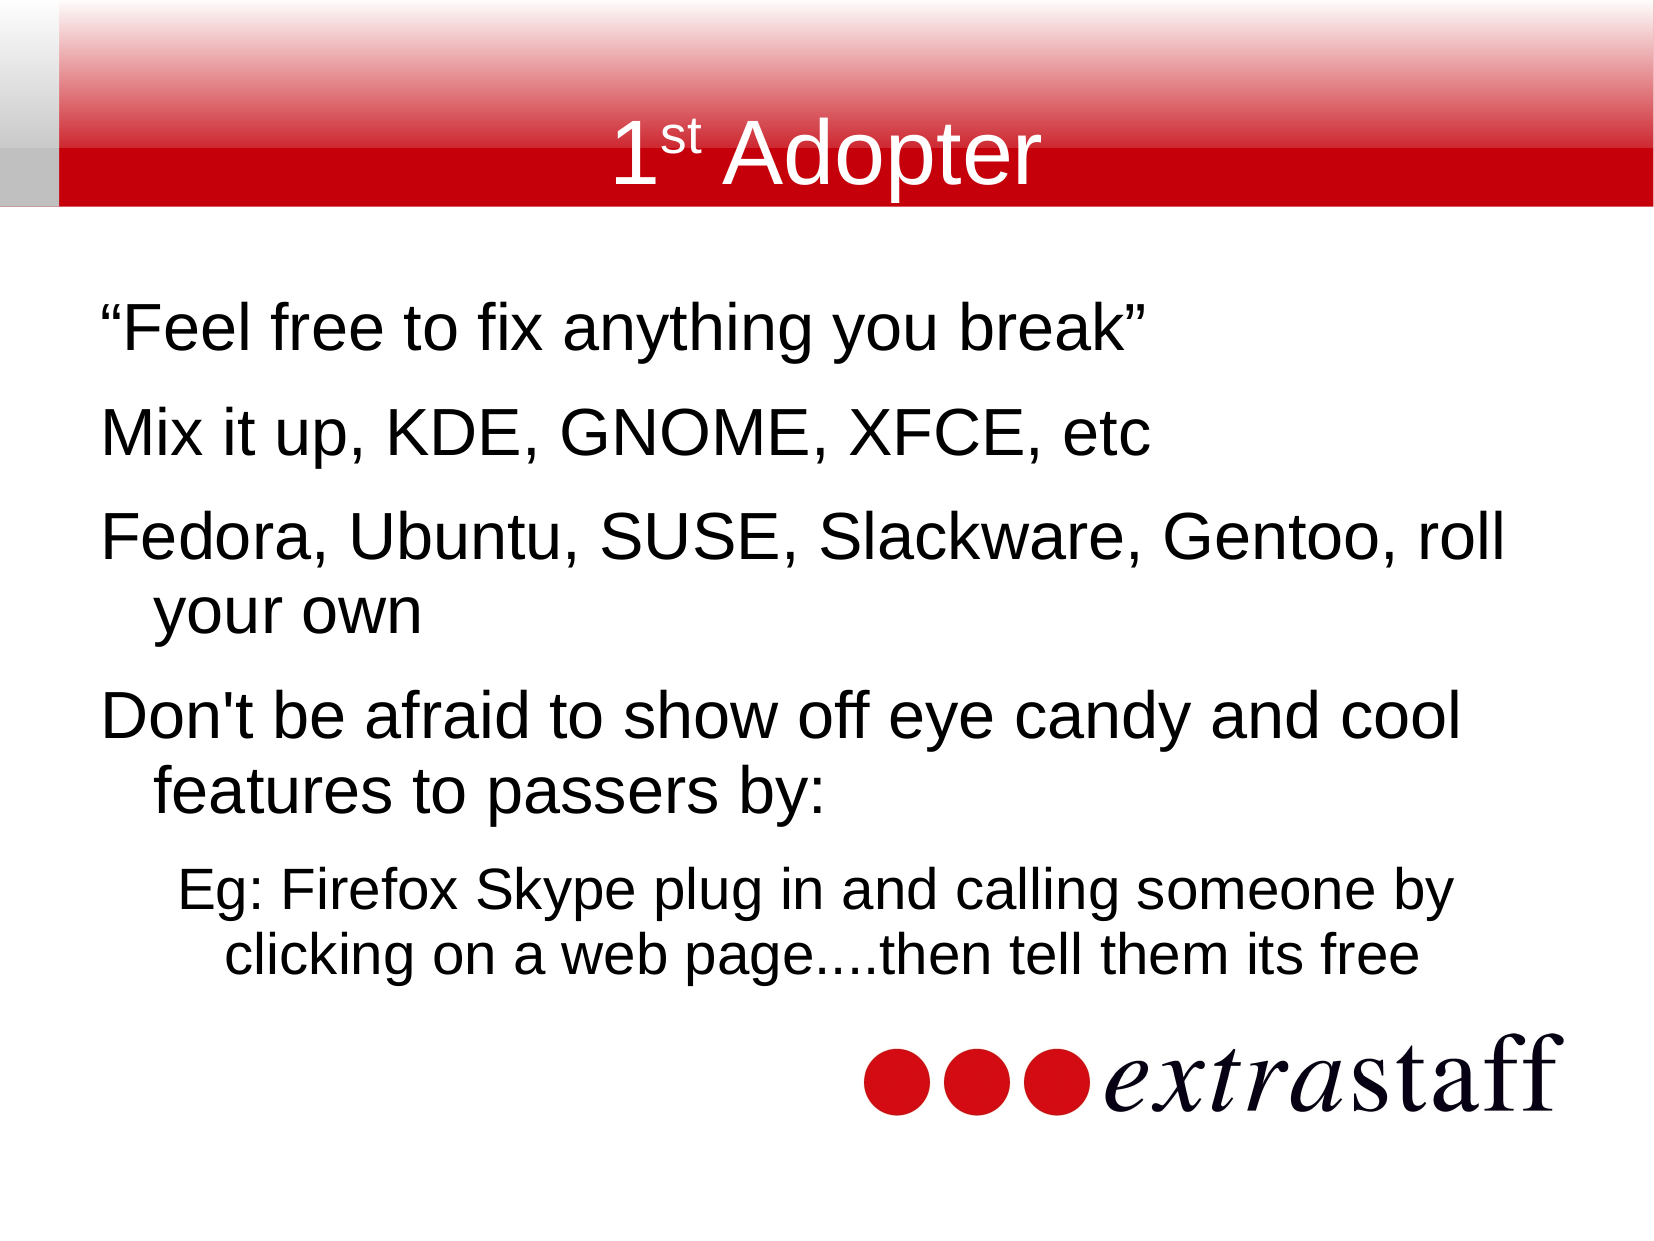

# 1st Adopter
“Feel free to fix anything you break”
Mix it up, KDE, GNOME, XFCE, etc
Fedora, Ubuntu, SUSE, Slackware, Gentoo, roll your own
Don't be afraid to show off eye candy and cool features to passers by:
Eg: Firefox Skype plug in and calling someone by clicking on a web page....then tell them its free